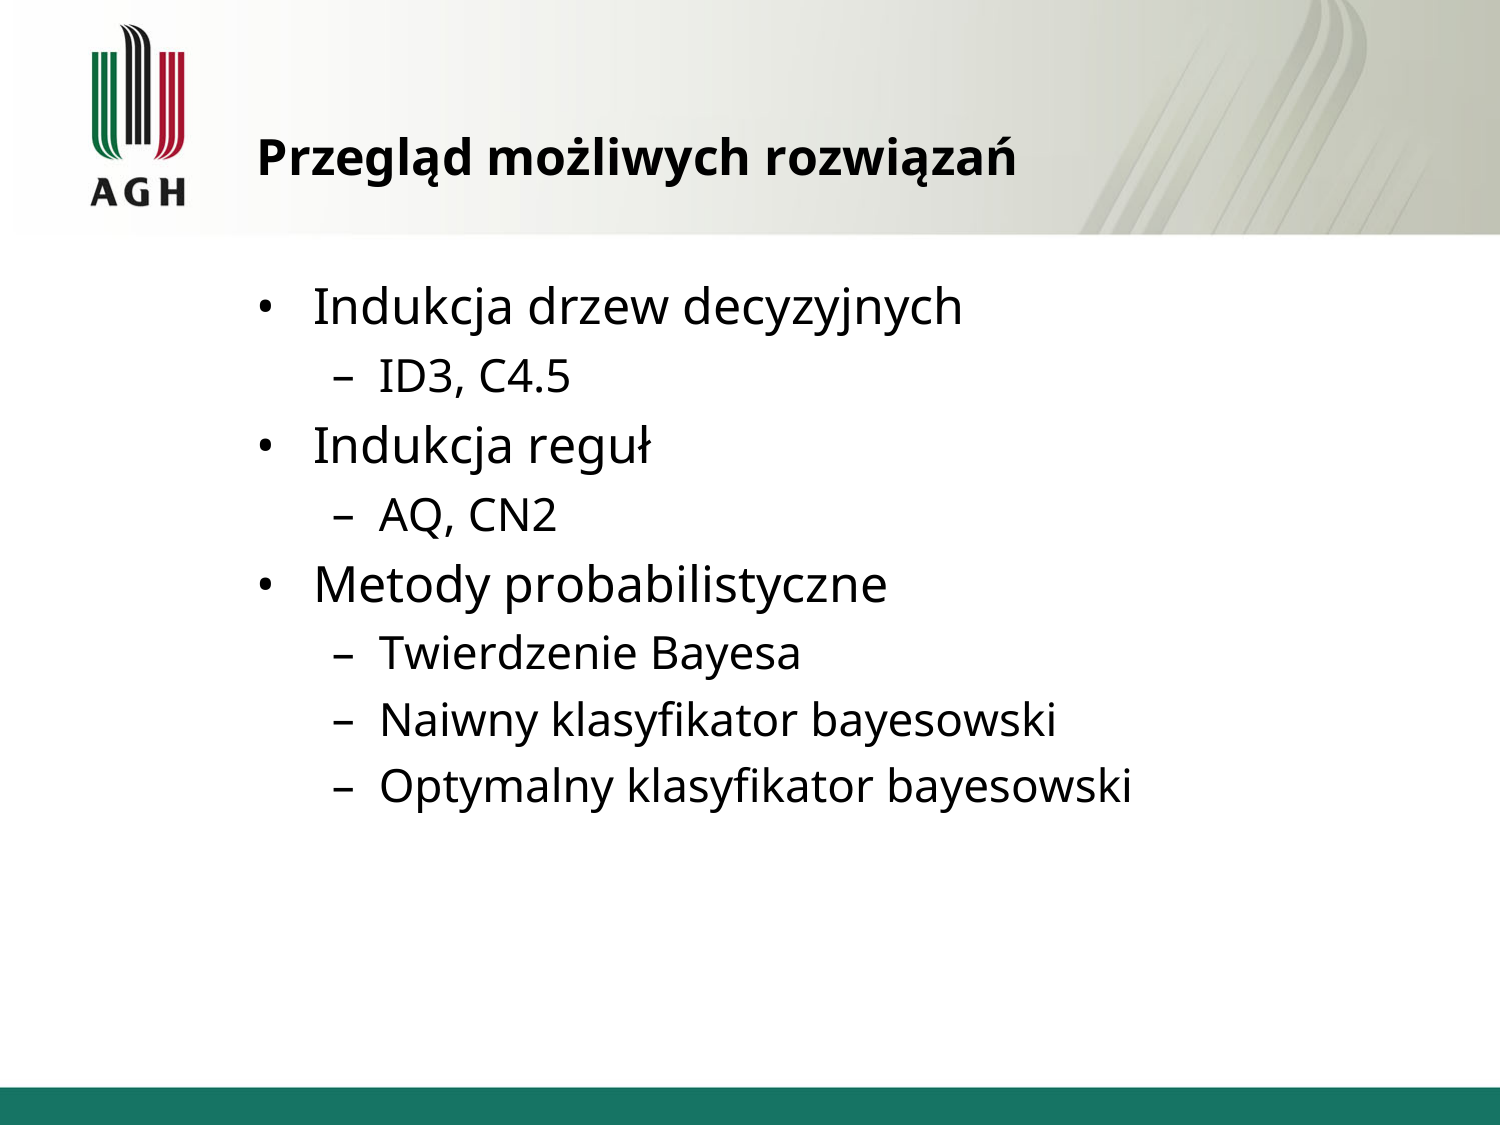

# Przegląd możliwych rozwiązań
Indukcja drzew decyzyjnych
ID3, C4.5
Indukcja reguł
AQ, CN2
Metody probabilistyczne
Twierdzenie Bayesa
Naiwny klasyfikator bayesowski
Optymalny klasyfikator bayesowski